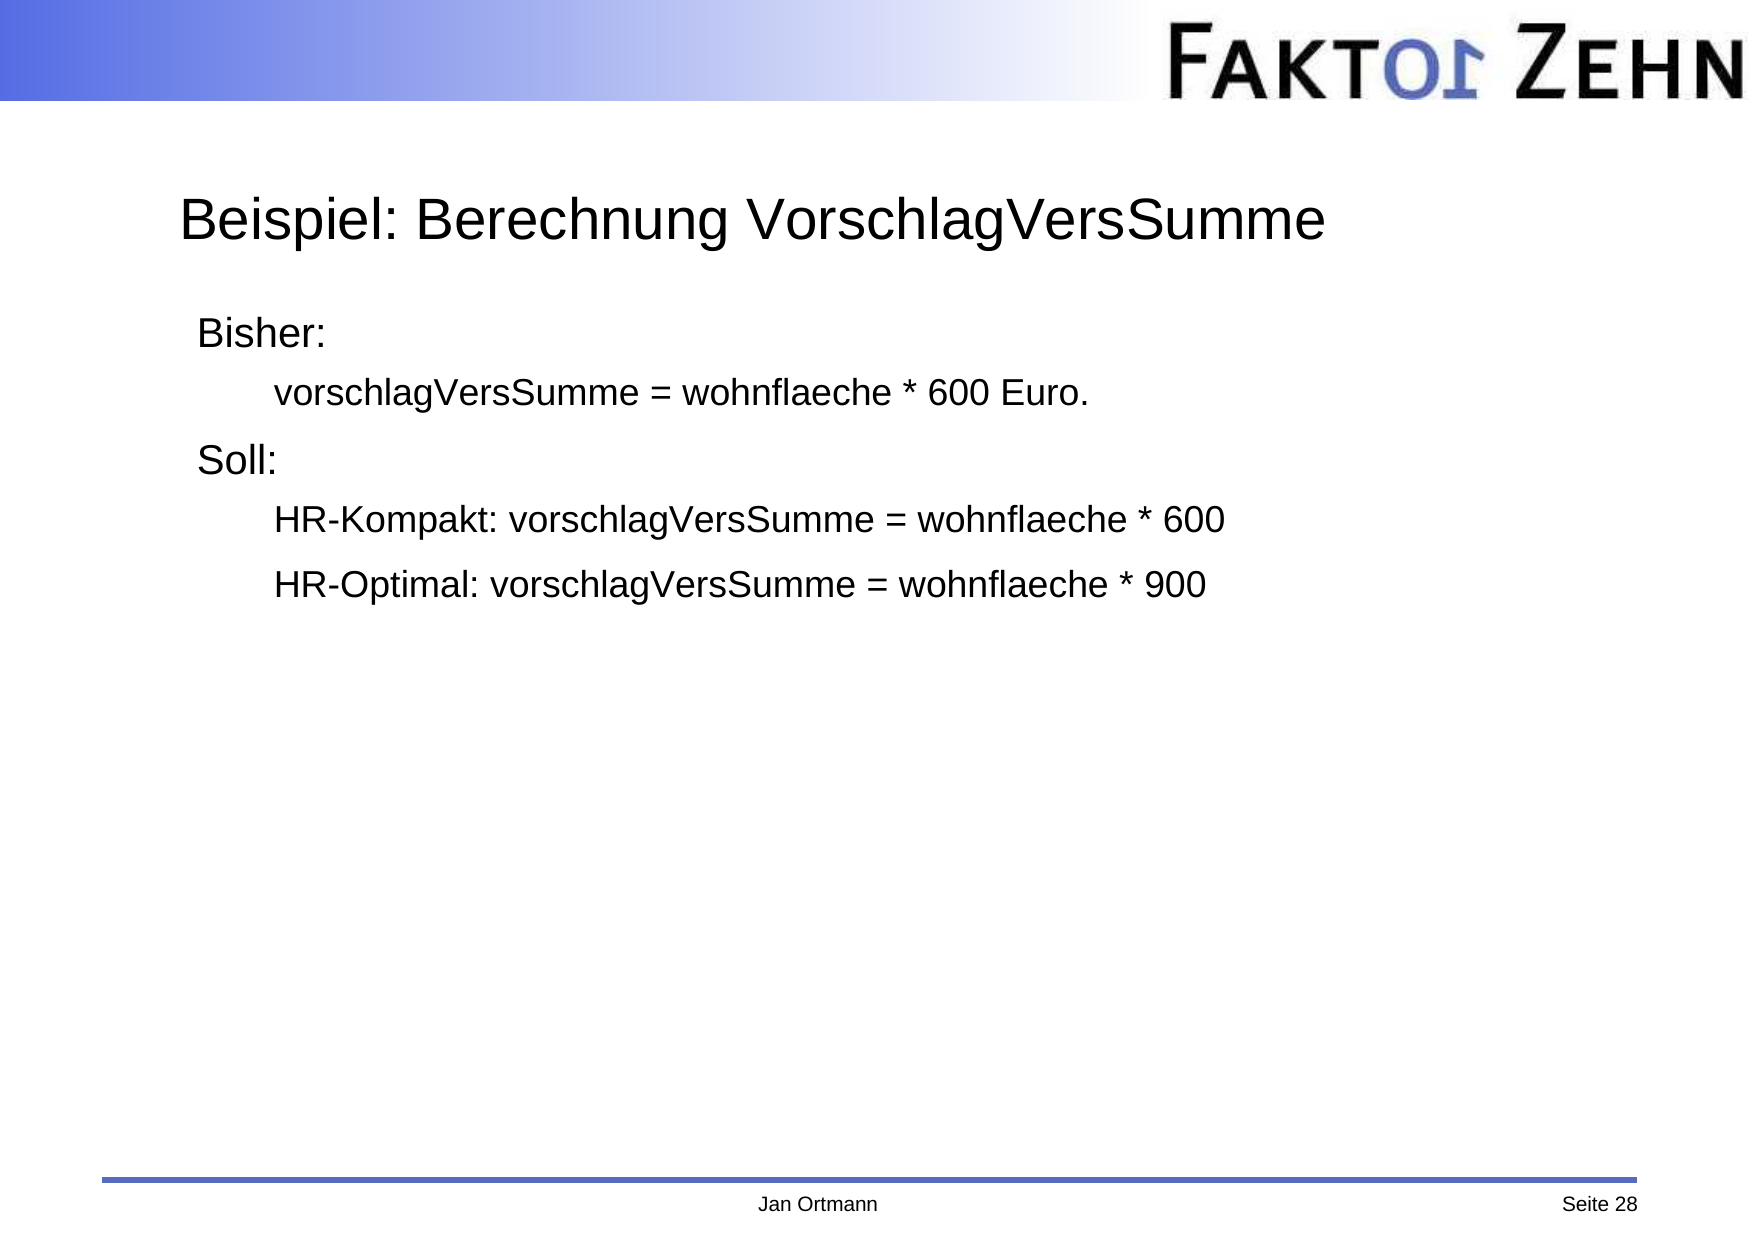

# Beispiel: Berechnung VorschlagVersSumme
Bisher:
vorschlagVersSumme = wohnflaeche * 600 Euro.
Soll:
HR-Kompakt: vorschlagVersSumme = wohnflaeche * 600
HR-Optimal: vorschlagVersSumme = wohnflaeche * 900